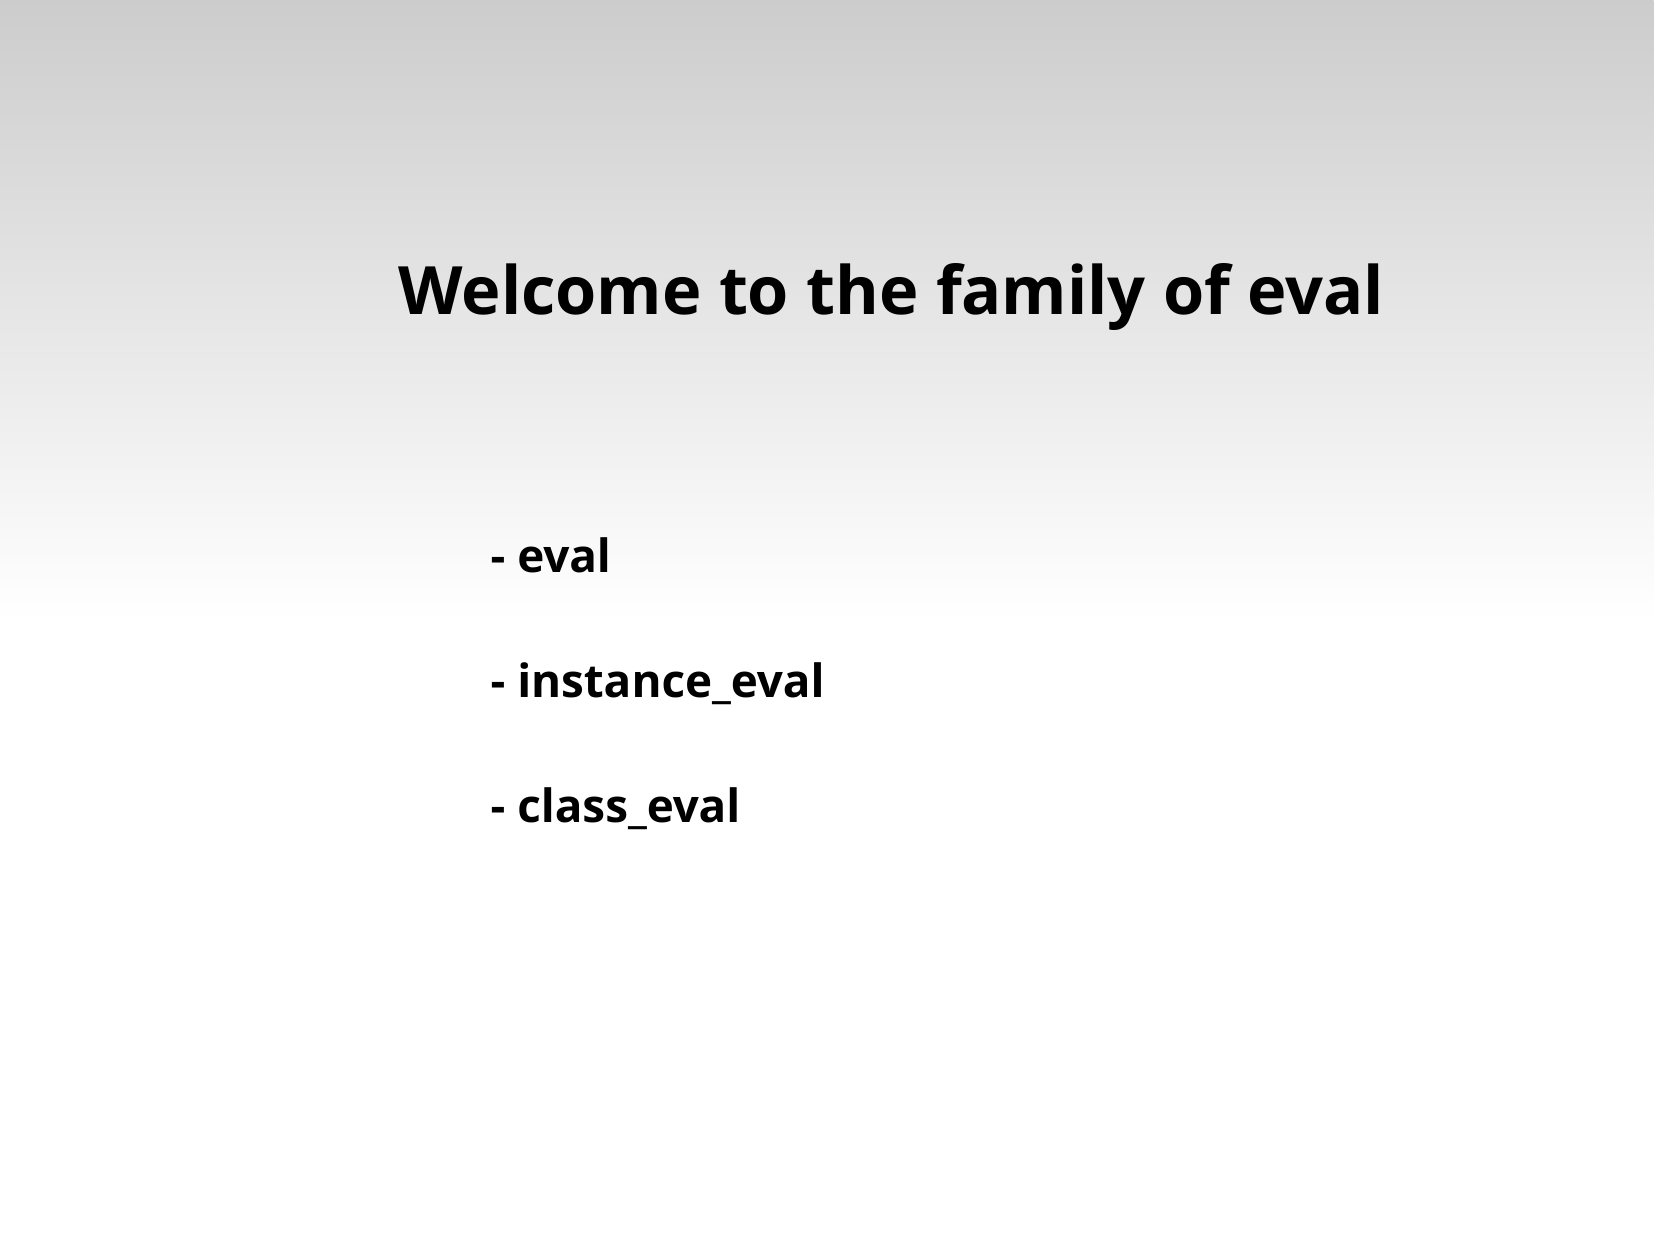

Welcome to the family of eval
- eval
- instance_eval
- class_eval